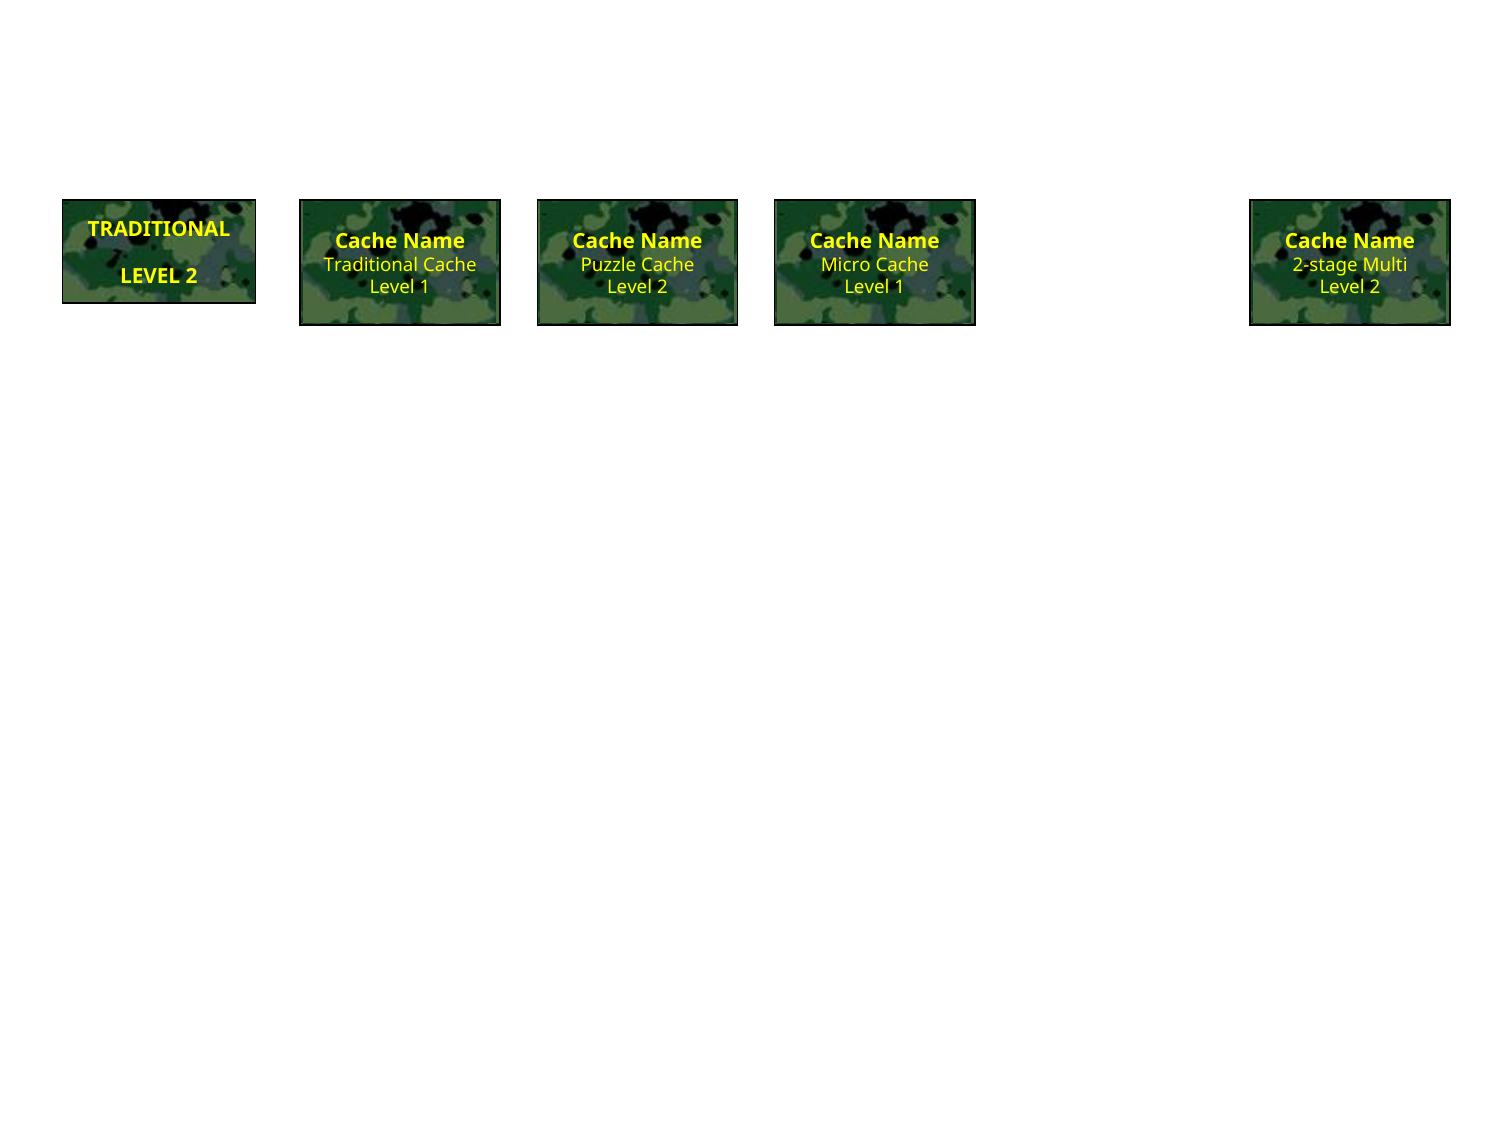

TRADITIONAL
LEVEL 2
Cache Name
Traditional Cache
Level 1
Cache Name
Puzzle Cache
Level 2
Cache Name
Micro Cache
Level 1
Cache Name
2-stage Multi
Level 2